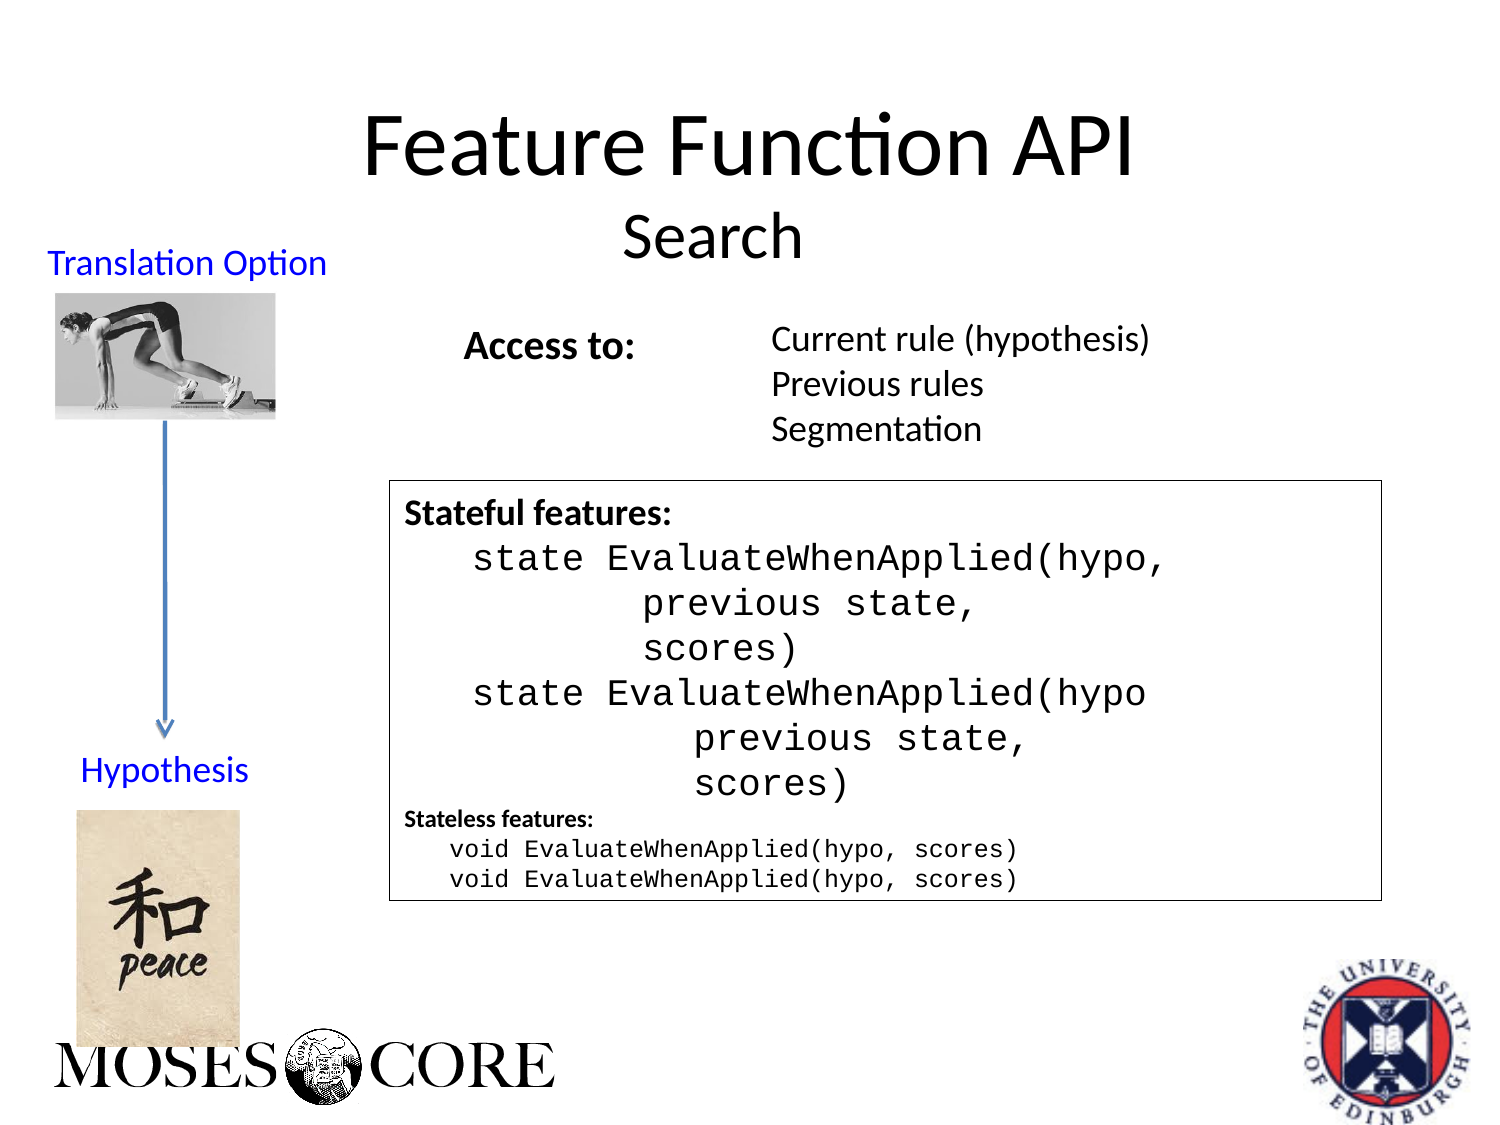

# Feature Function API
Search
Translation Option
Current rule (hypothesis)
Previous rules
Segmentation
Access to:
Stateful features:
 state EvaluateWhenApplied(hypo,
	 	 previous state,
		 scores)
 state EvaluateWhenApplied(hypo
			 previous state,
			 scores)
Stateless features:
 void EvaluateWhenApplied(hypo, scores)
 void EvaluateWhenApplied(hypo, scores)
Hypothesis